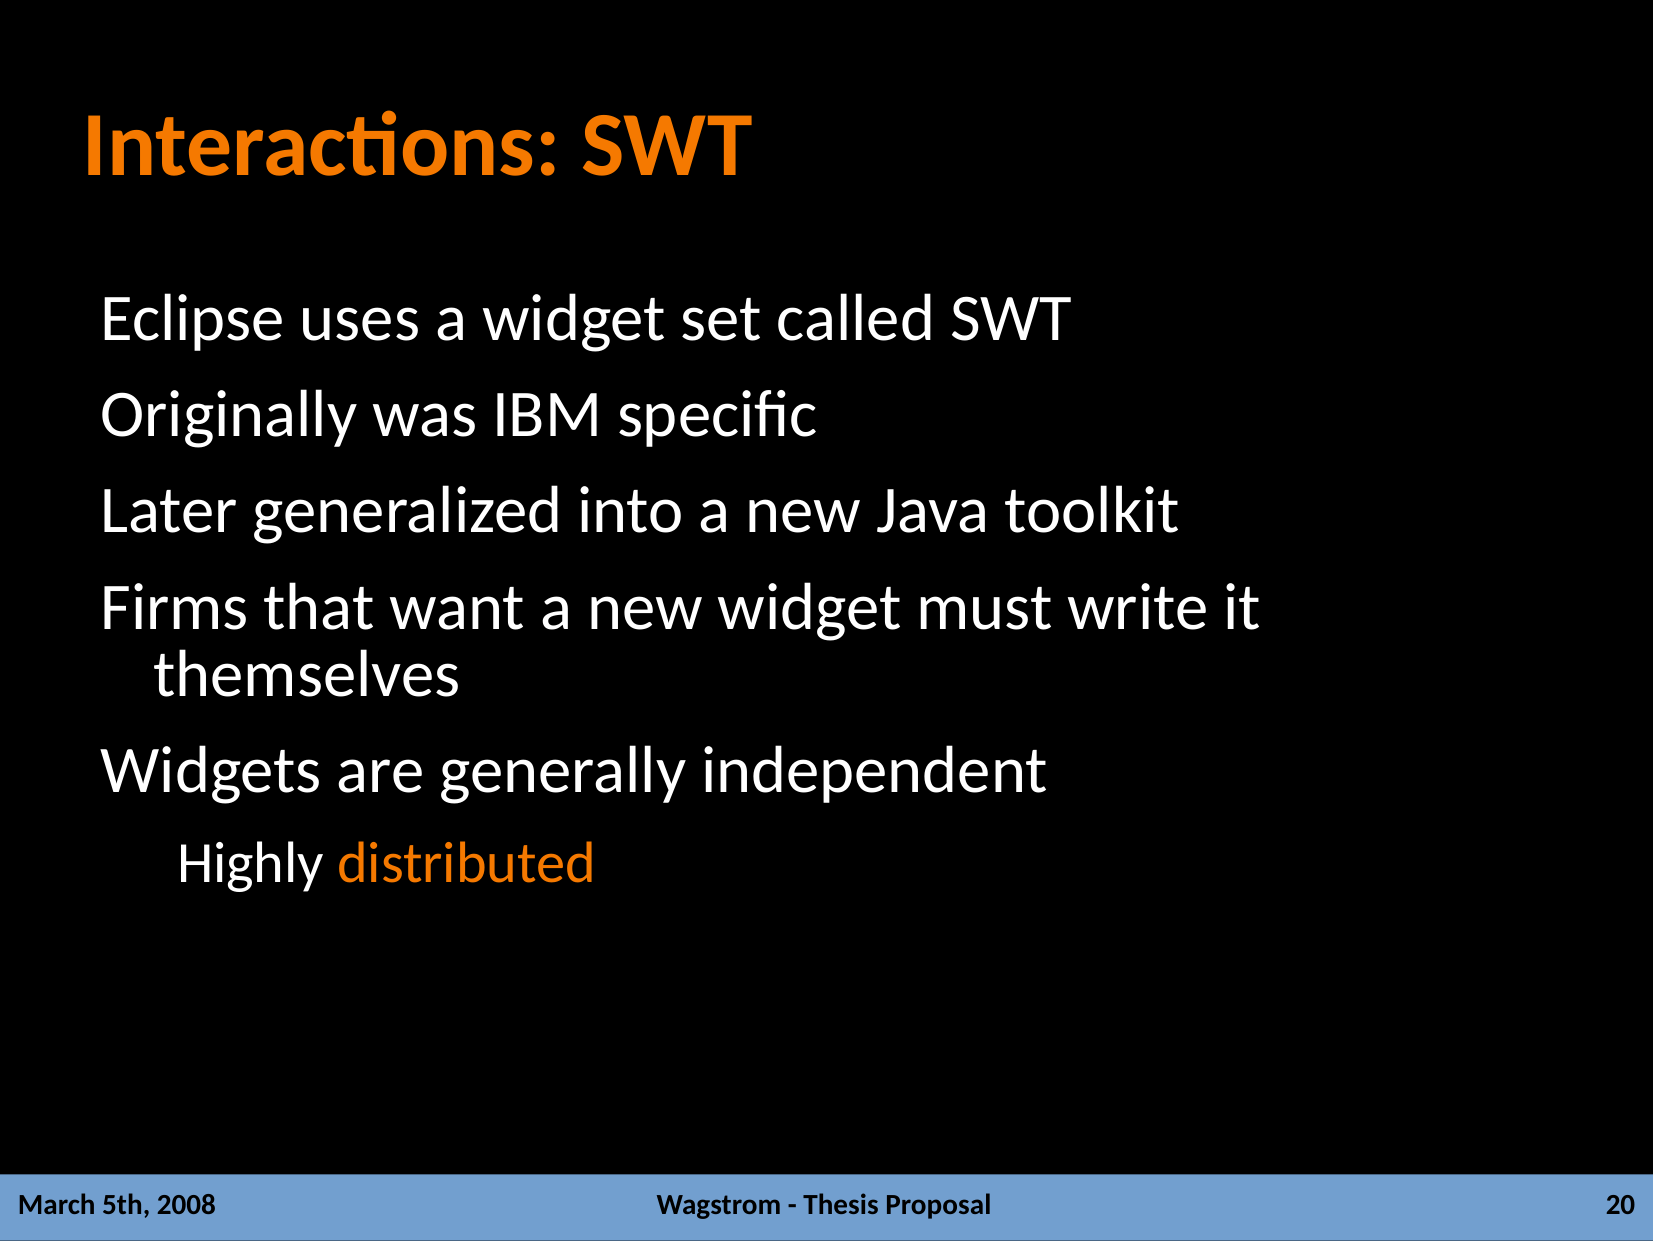

# Interactions: SWT
Eclipse uses a widget set called SWT
Originally was IBM specific
Later generalized into a new Java toolkit
Firms that want a new widget must write it themselves
Widgets are generally independent
Highly distributed
March 5th, 2008
Wagstrom - Thesis Proposal
20